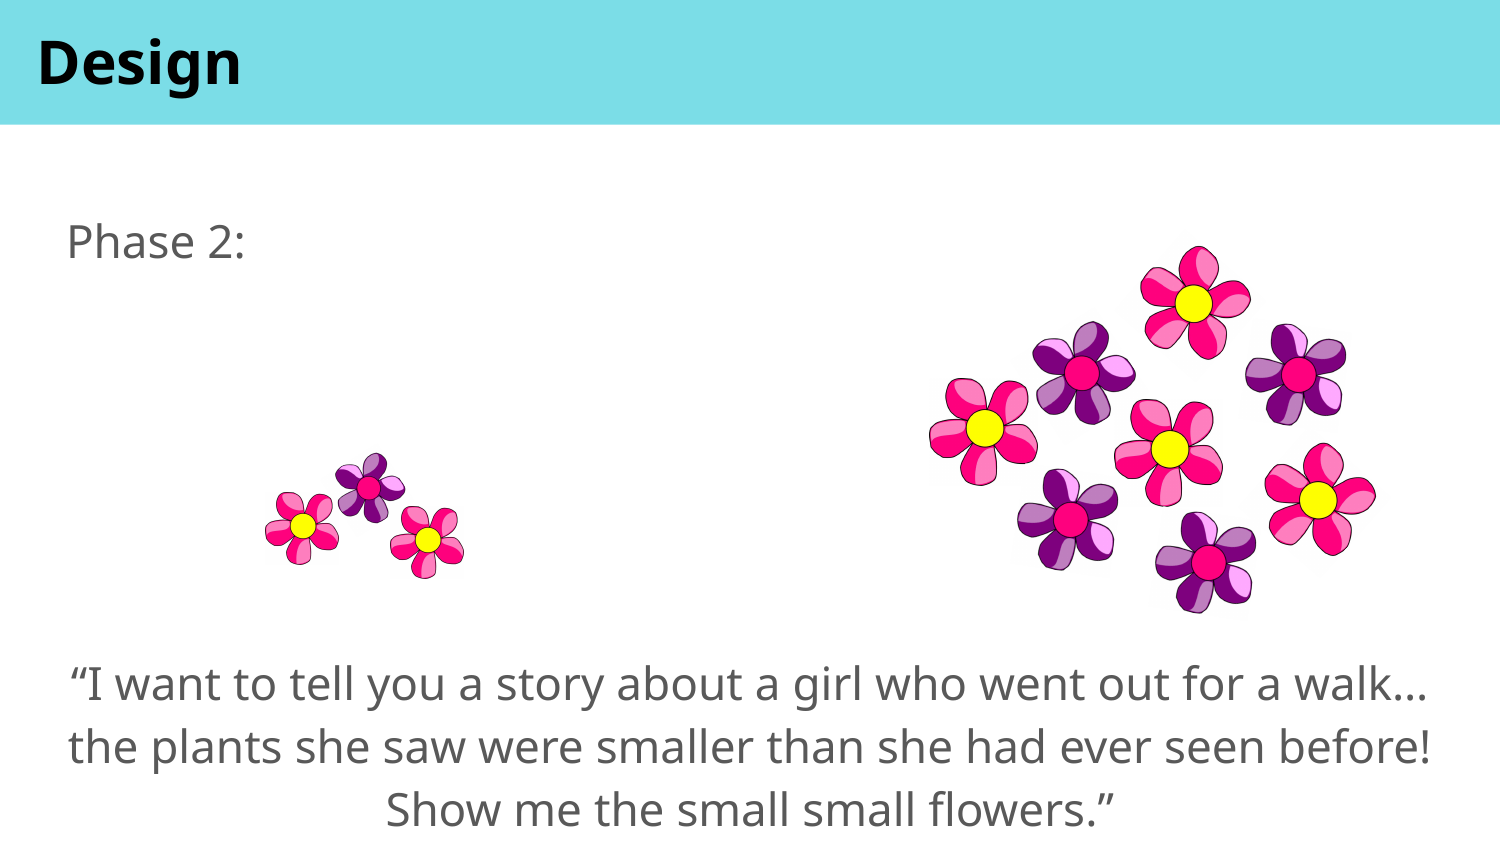

# Design
Phase 2:
“I want to tell you a story about a girl who went out for a walk… the plants she saw were smaller than she had ever seen before! Show me the small small flowers.”